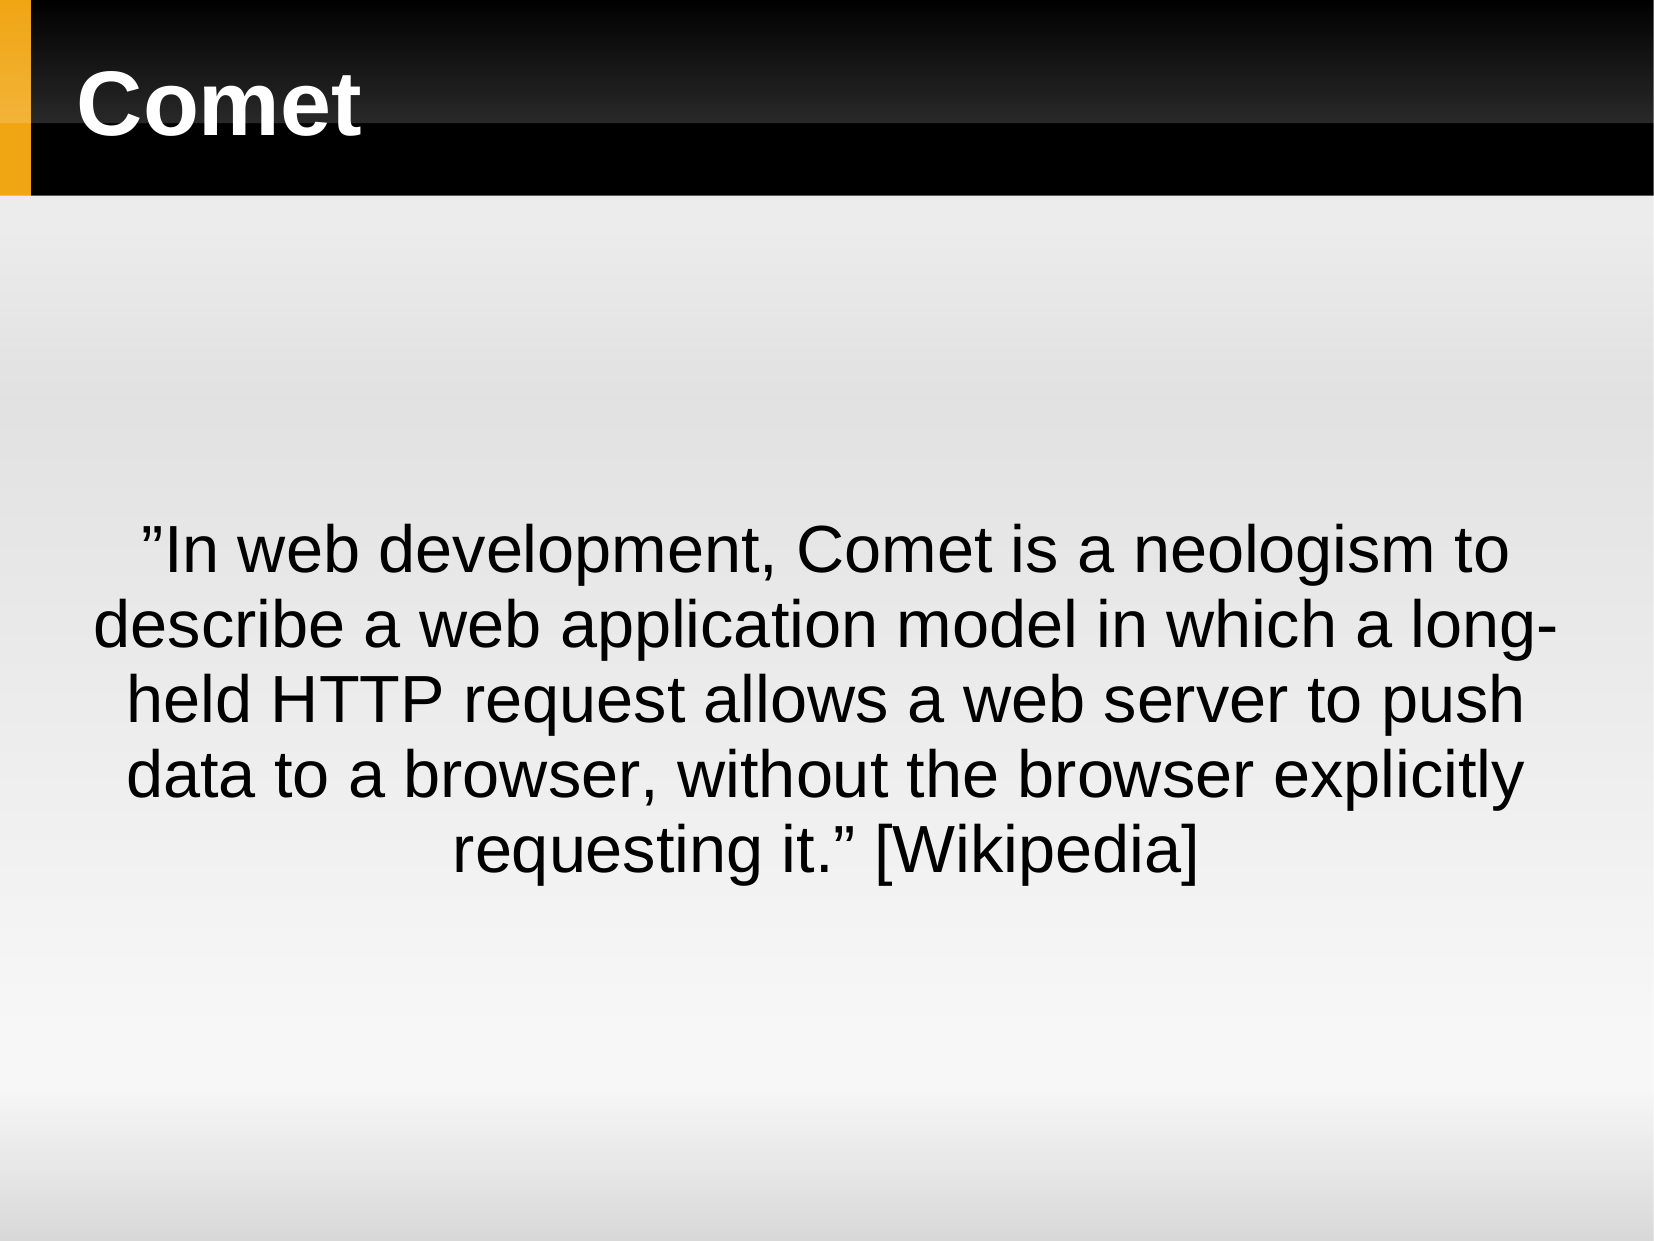

# Comet
”In web development, Comet is a neologism to describe a web application model in which a long-held HTTP request allows a web server to push data to a browser, without the browser explicitly requesting it.” [Wikipedia]